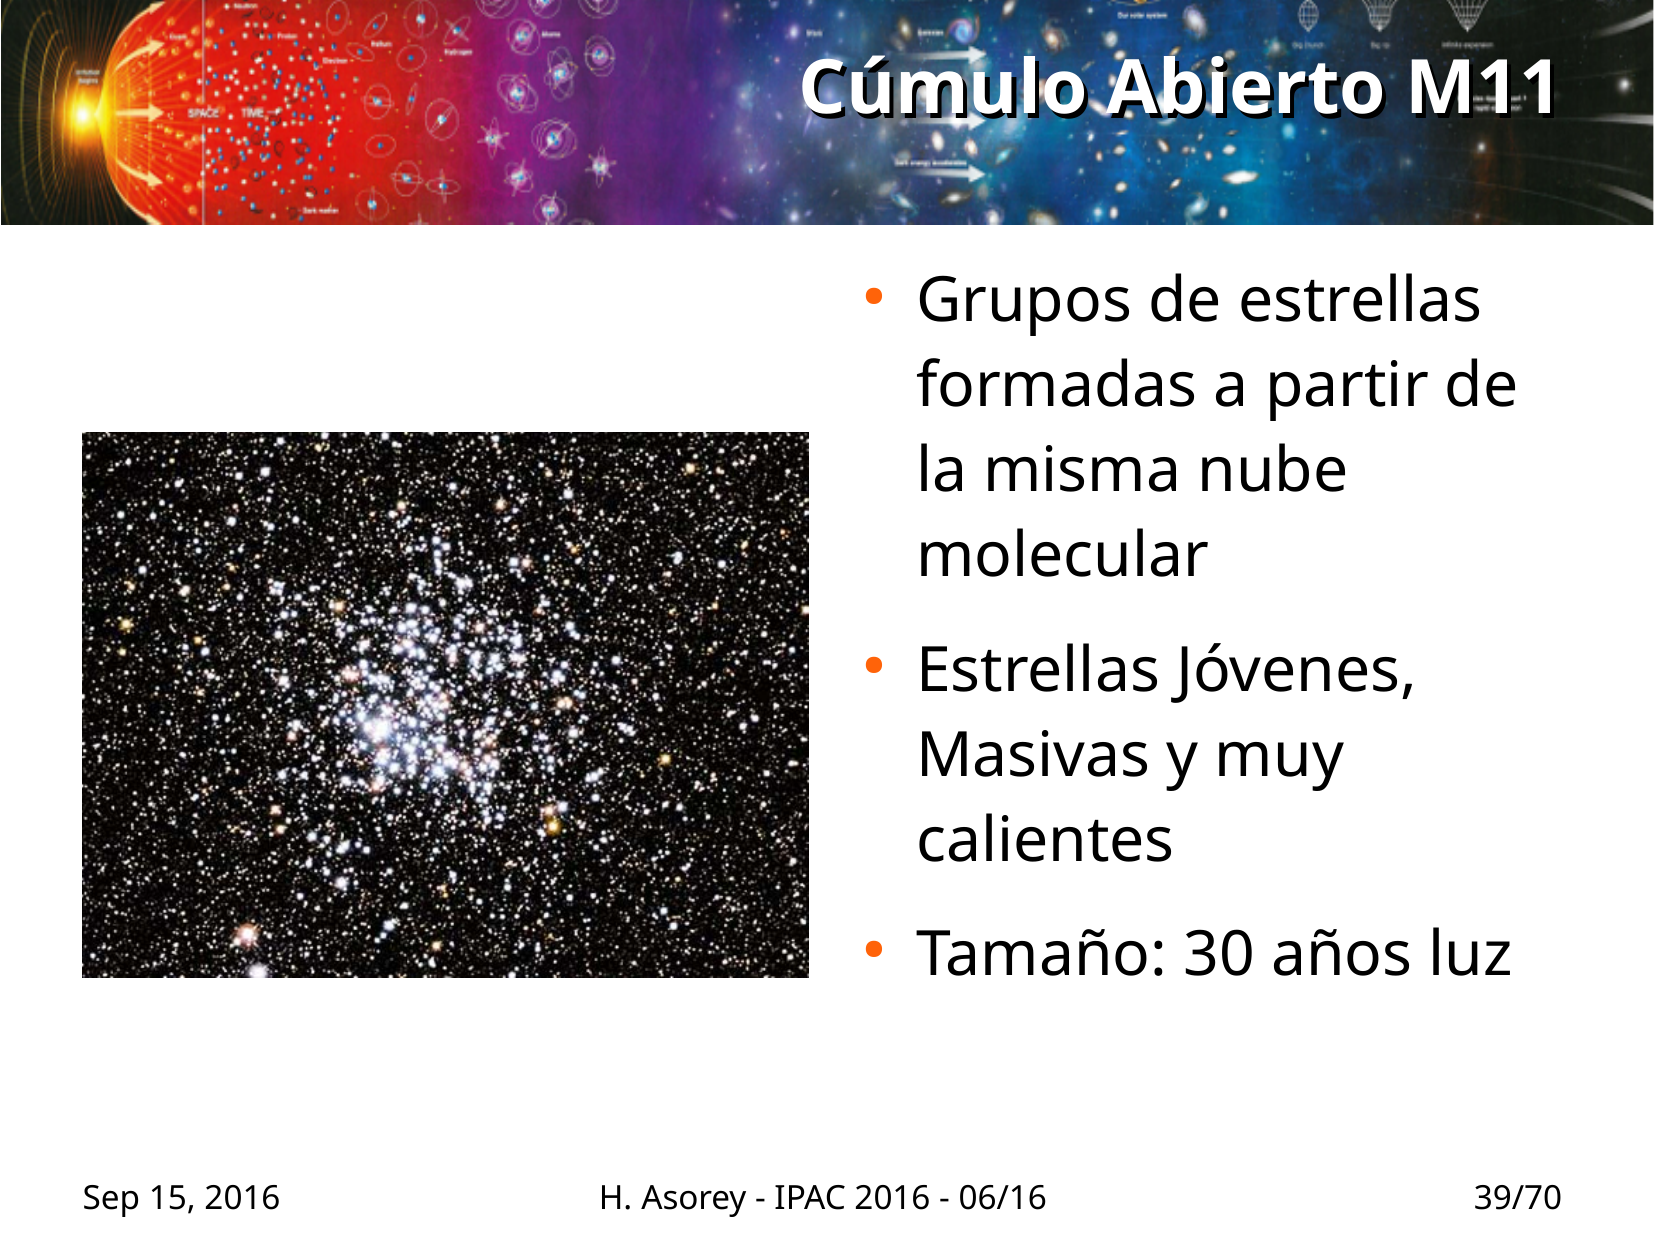

# Cúmulo Abierto M11
Grupos de estrellas formadas a partir de la misma nube molecular
Estrellas Jóvenes, Masivas y muy calientes
Tamaño: 30 años luz
Sep 15, 2016
H. Asorey - IPAC 2016 - 06/16
39